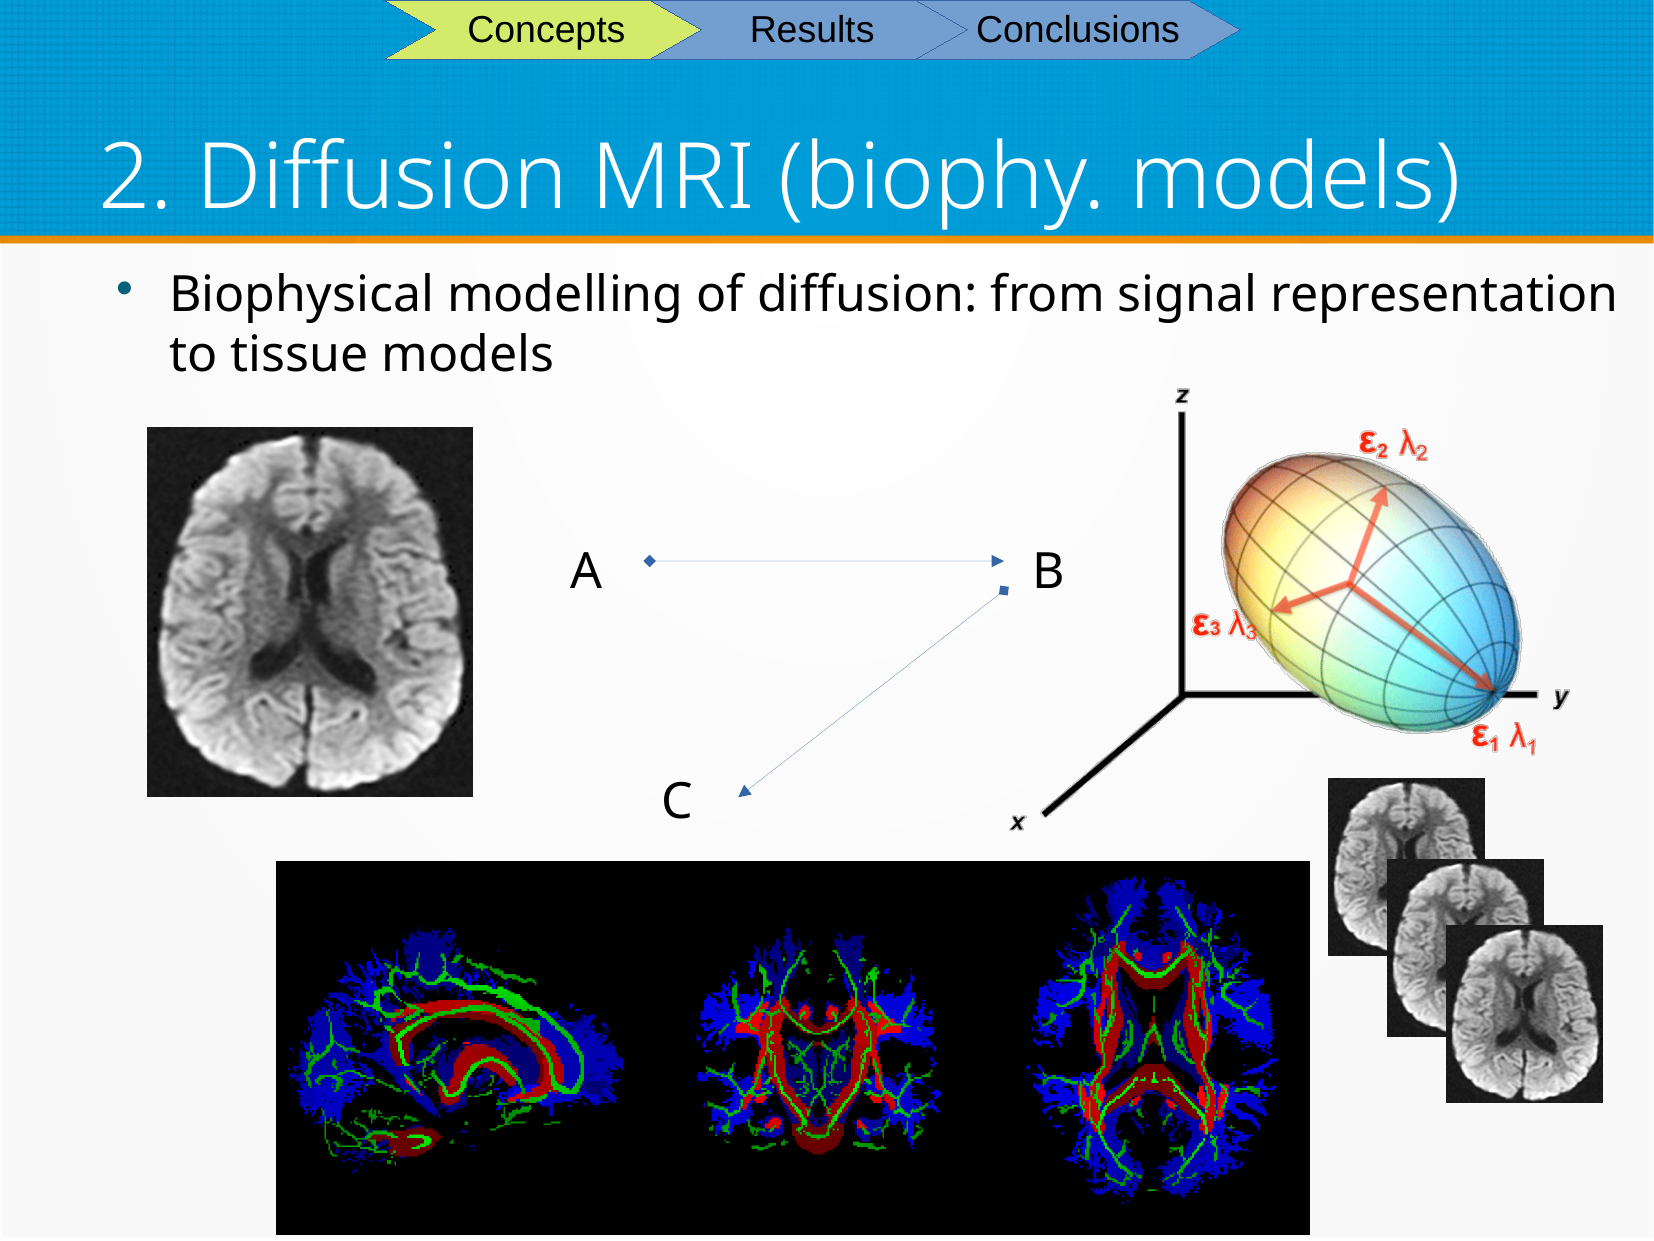

Concepts
Results
Conclusions
2. Diffusion MRI (biophy. models)
# Biophysical modelling of diffusion: from signal representation to tissue models
A
B
C